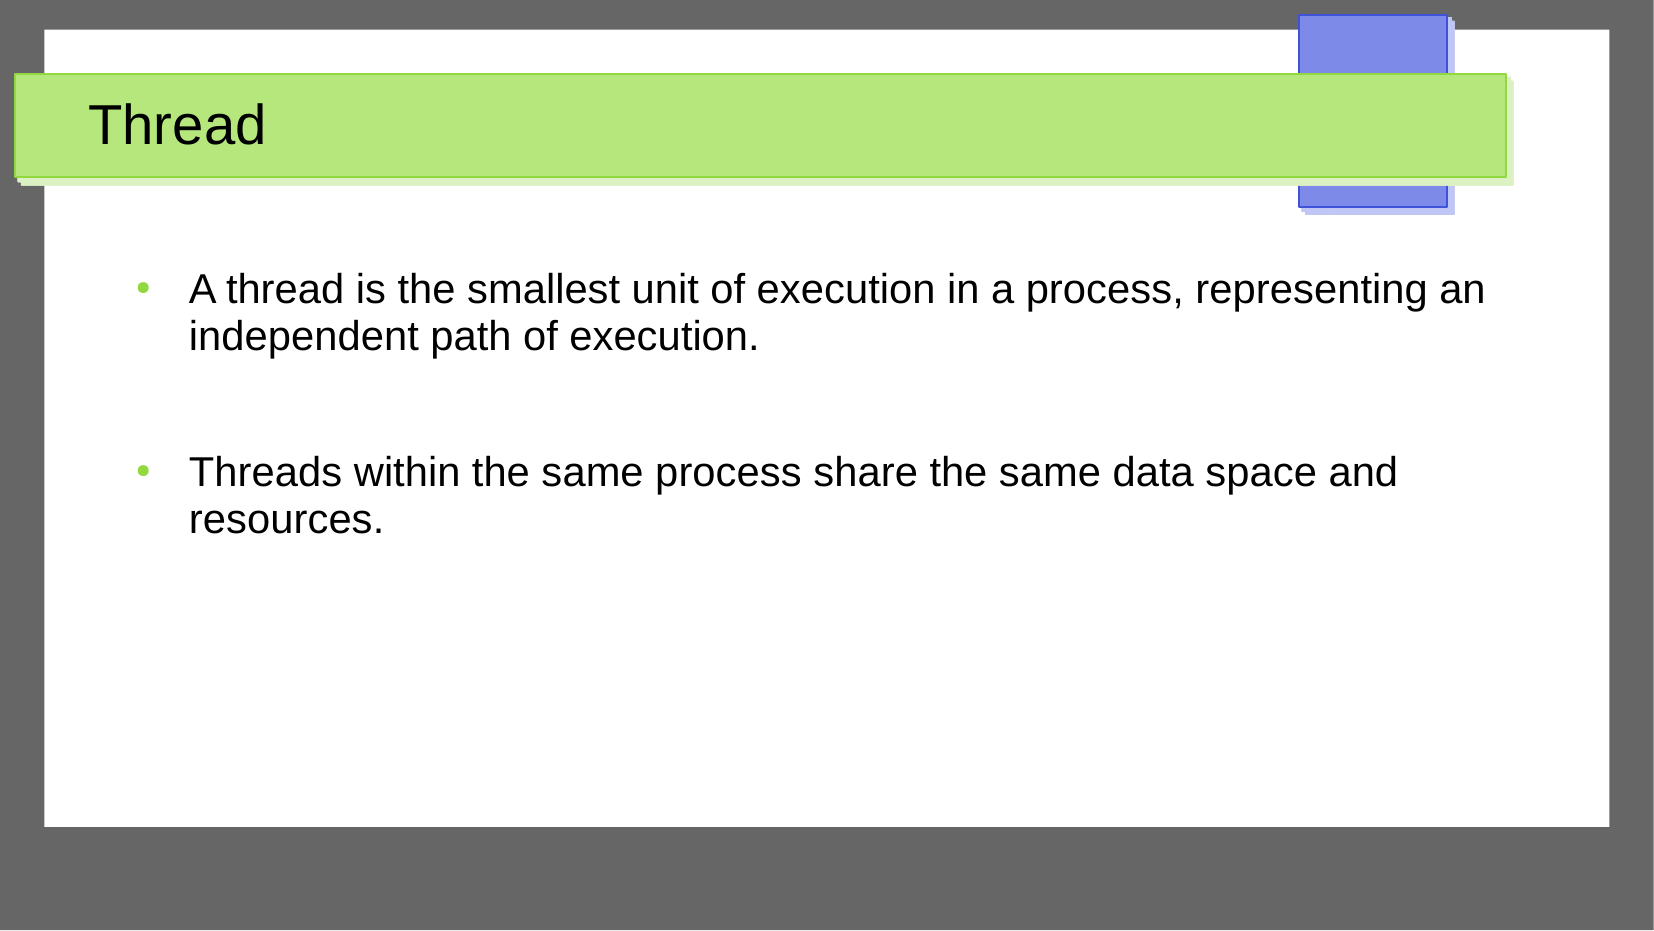

# Thread
A thread is the smallest unit of execution in a process, representing an independent path of execution.
Threads within the same process share the same data space and resources.